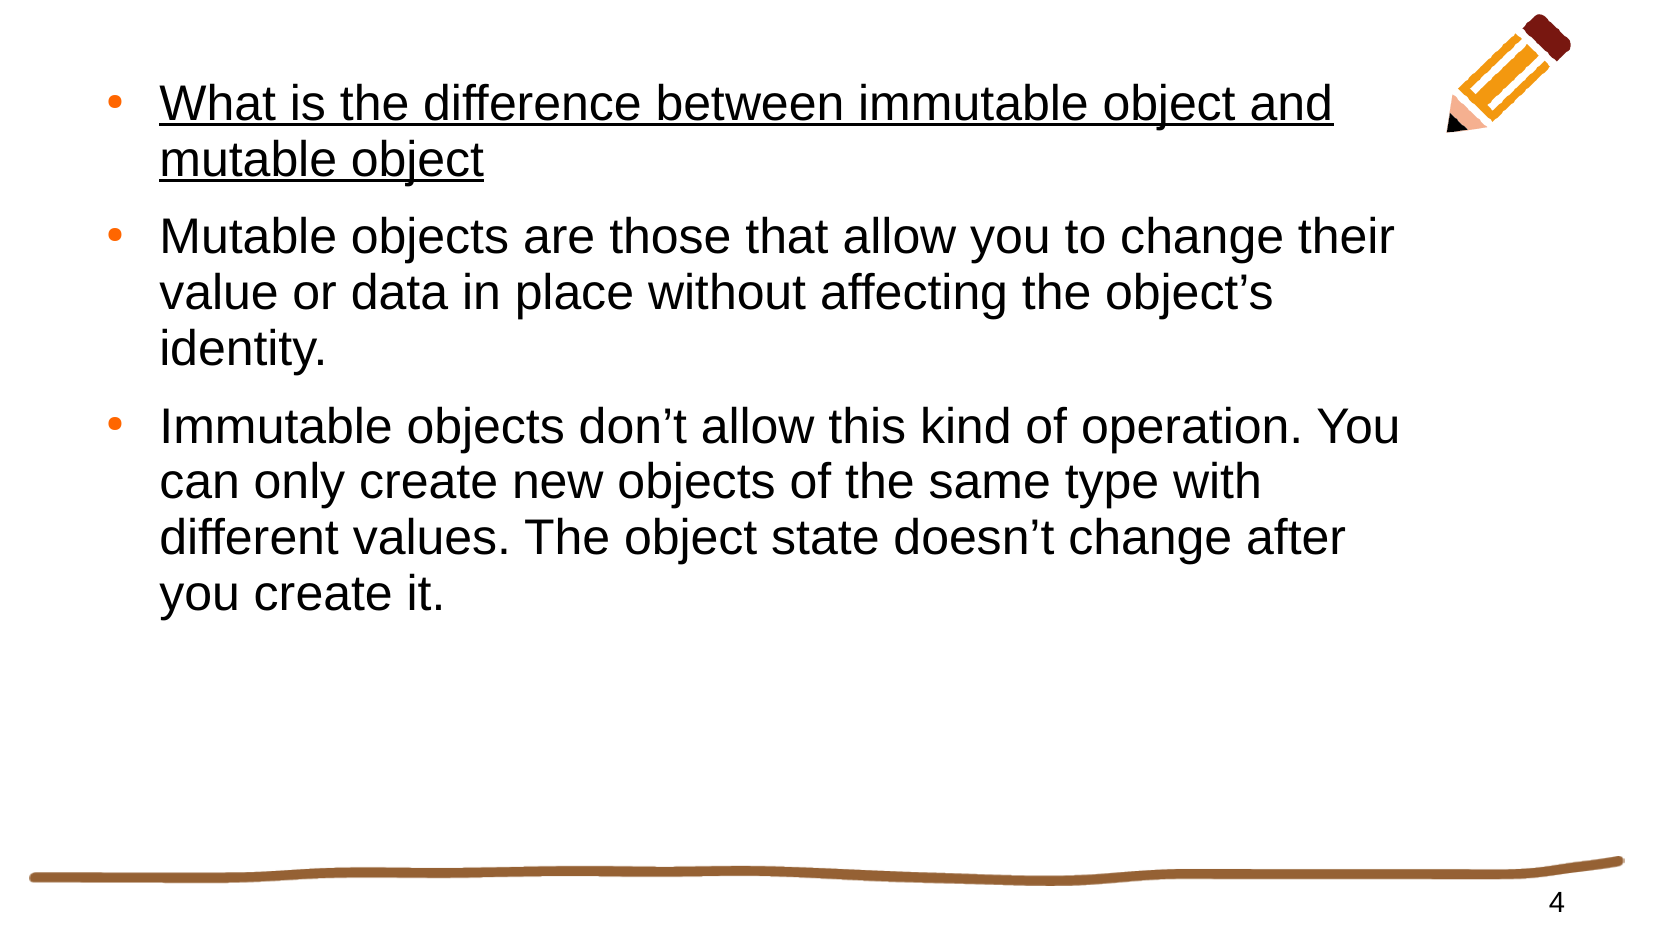

# What is the difference between immutable object and mutable object
Mutable objects are those that allow you to change their value or data in place without affecting the object’s identity.
Immutable objects don’t allow this kind of operation. You can only create new objects of the same type with different values. The object state doesn’t change after you create it.
4